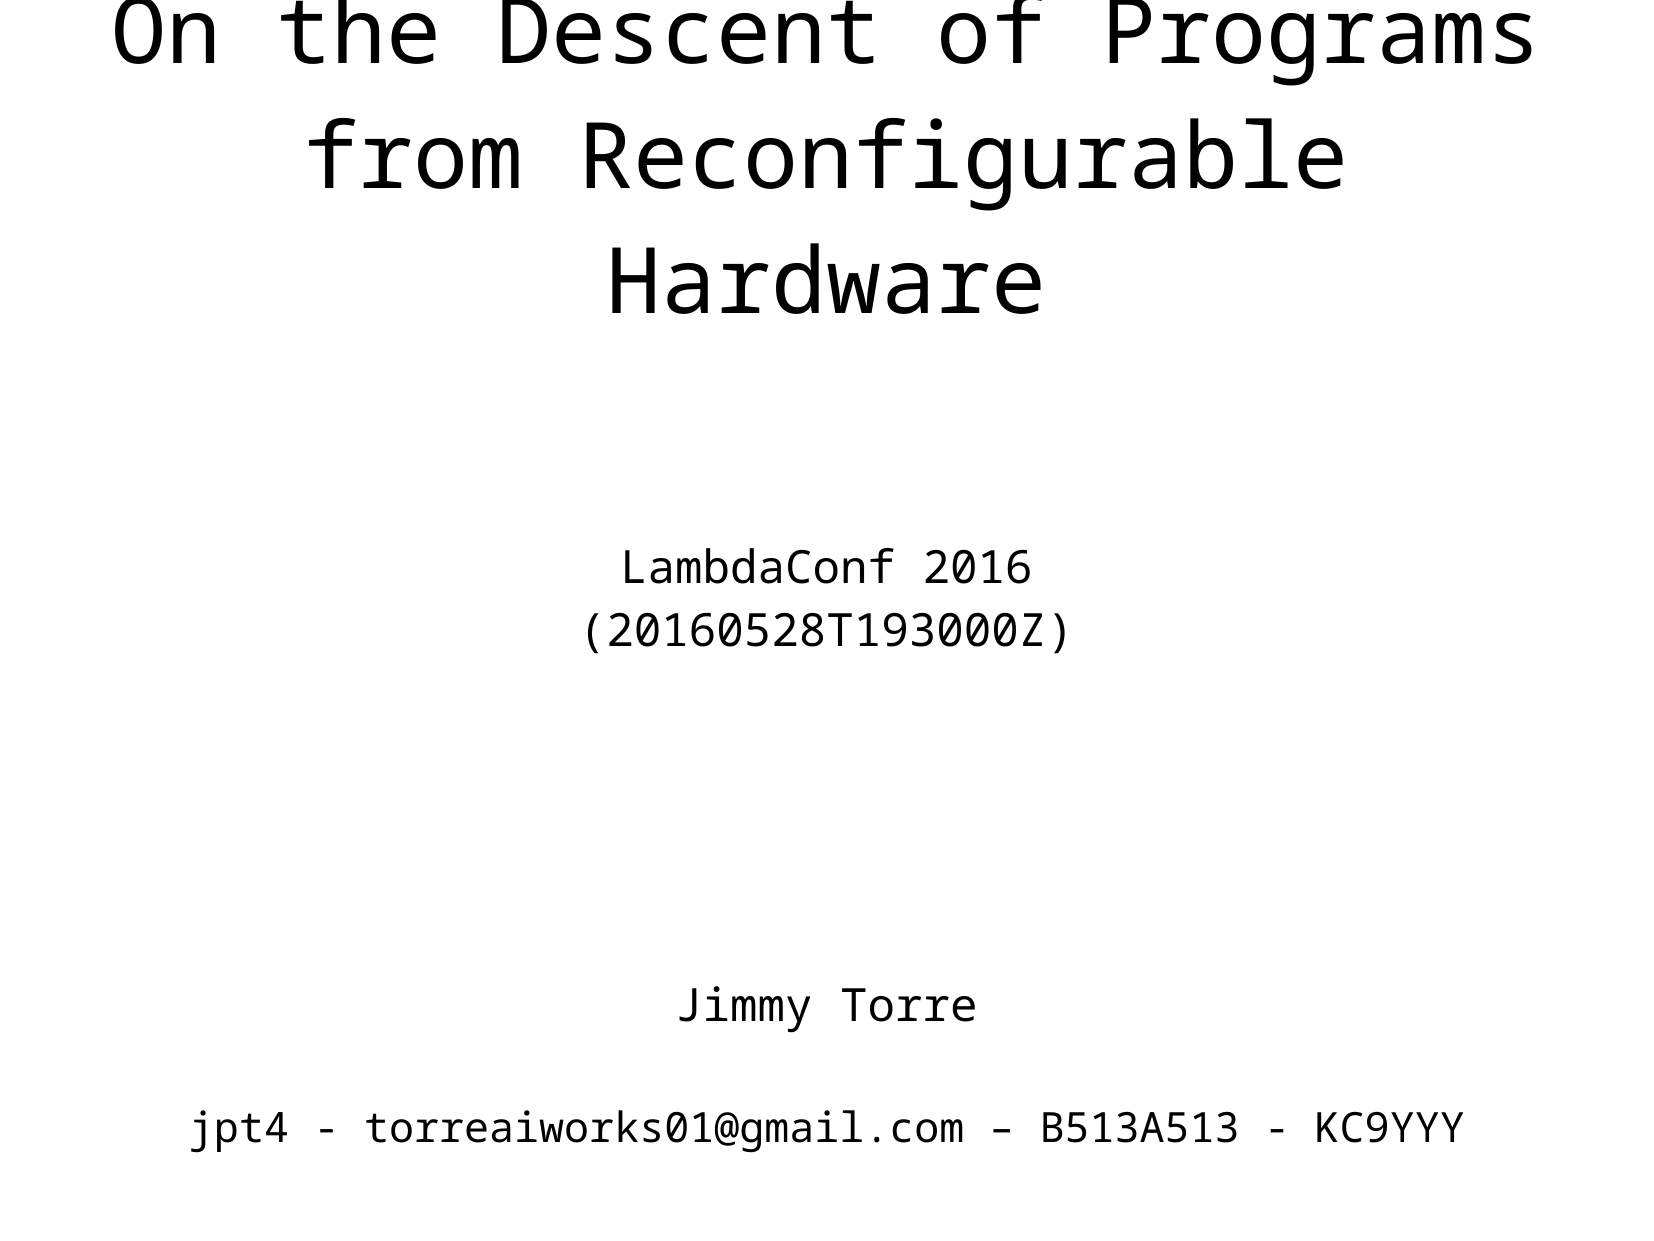

# On the Descent of Programs from Reconfigurable Hardware
LambdaConf 2016
(20160528T193000Z)
Jimmy Torre
jpt4 - torreaiworks01@gmail.com – B513A513 - KC9YYY